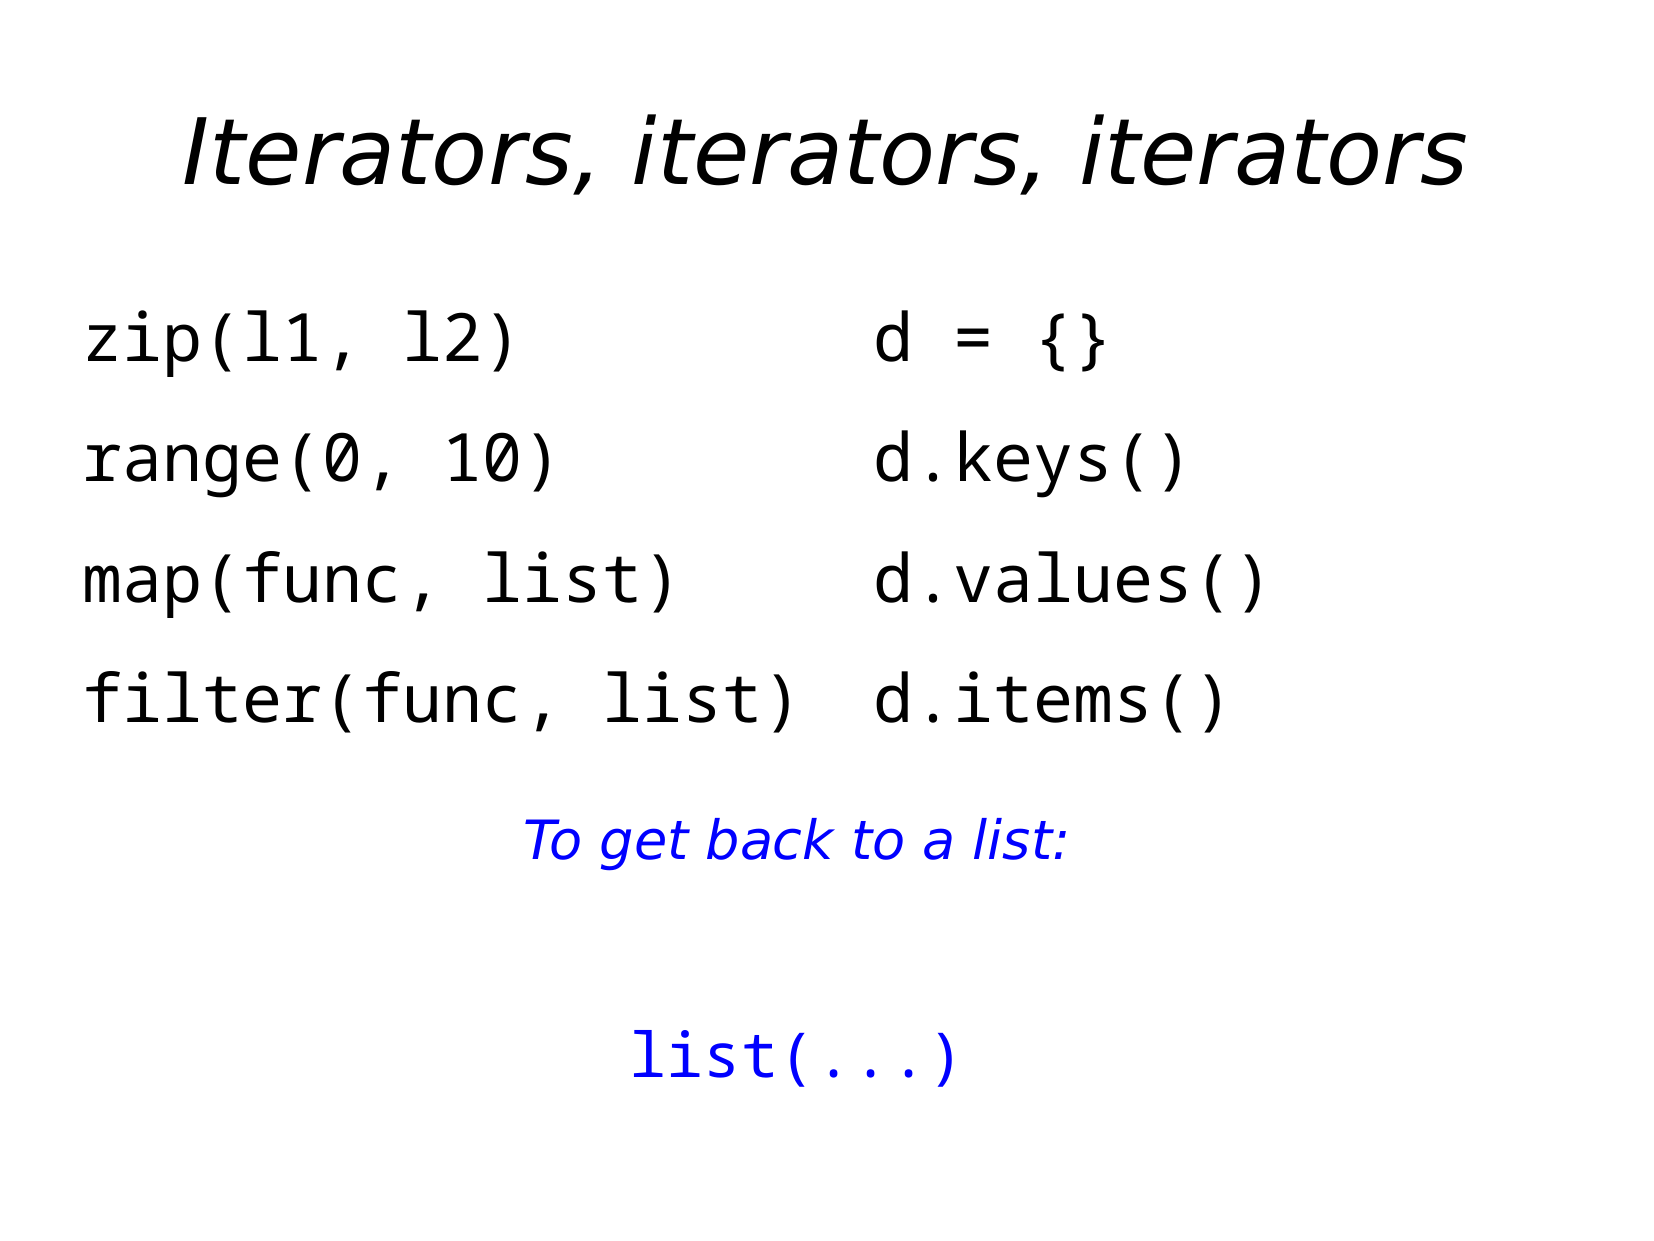

# Iterators, iterators, iterators
zip(l1, l2)
range(0, 10)
map(func, list)
filter(func, list)
d = {}
d.keys()
d.values()
d.items()
To get back to a list:
list(...)